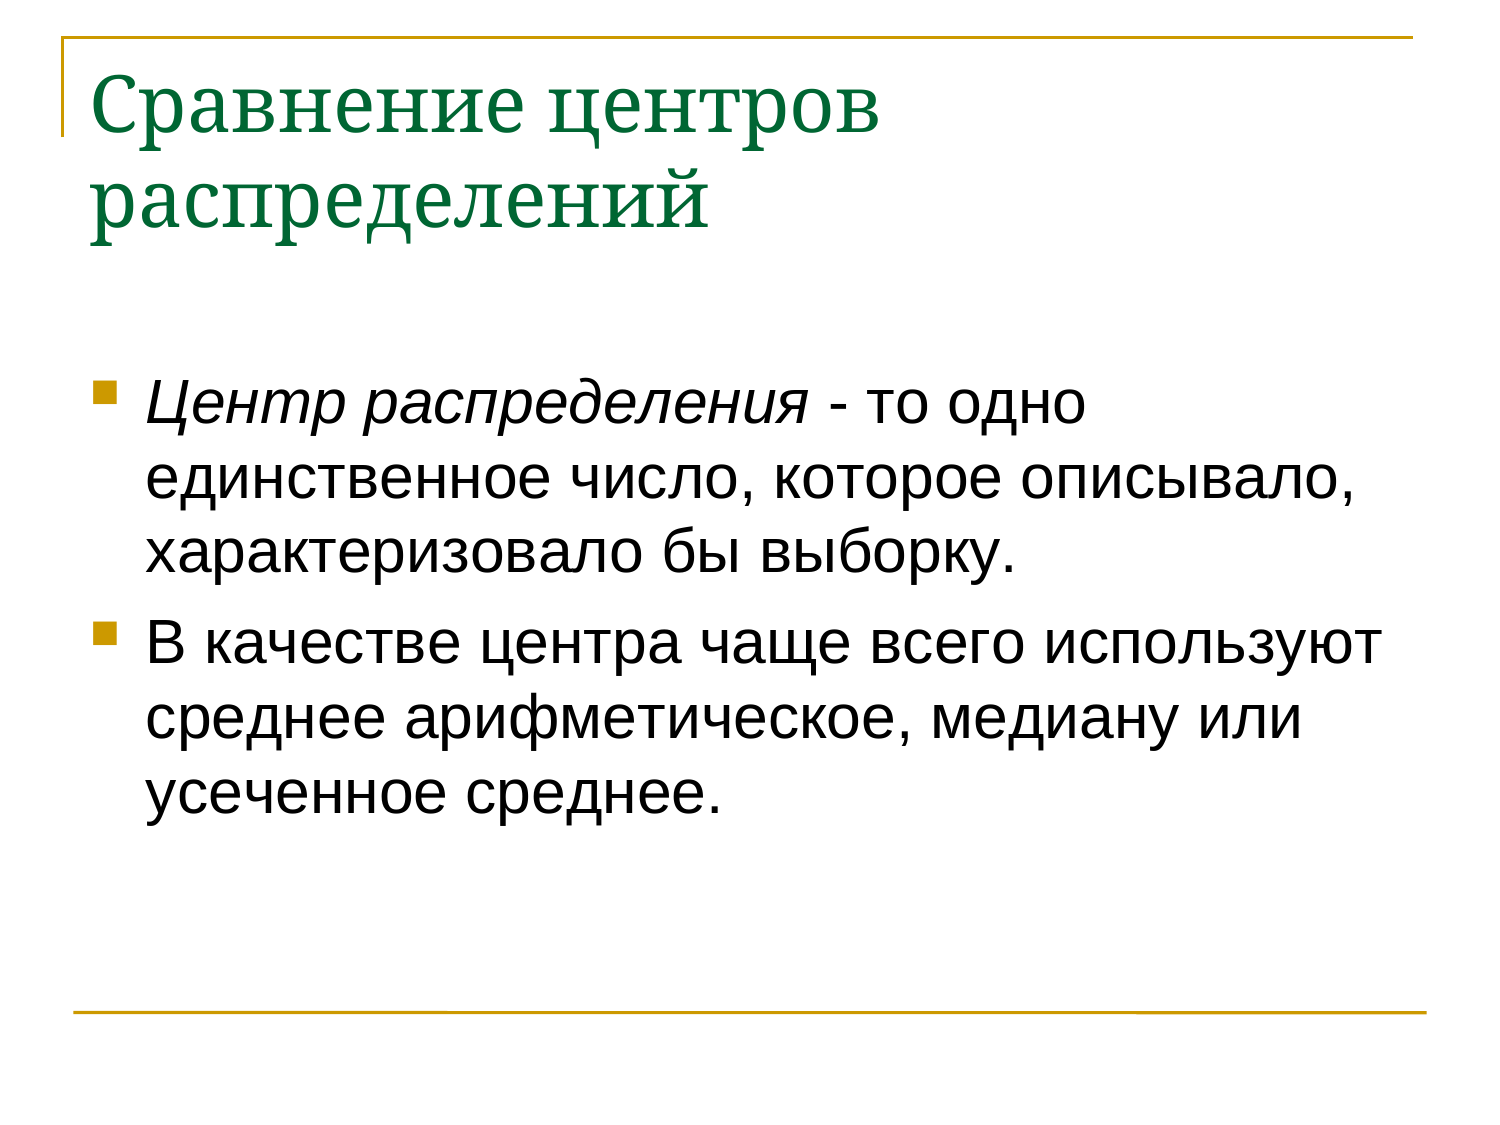

# Сравнение центров распределений
Центр распределения - то одно единственное число, которое описывало, характеризовало бы выборку.
В качестве центра чаще всего используют среднее арифметическое, медиану или усеченное среднее.